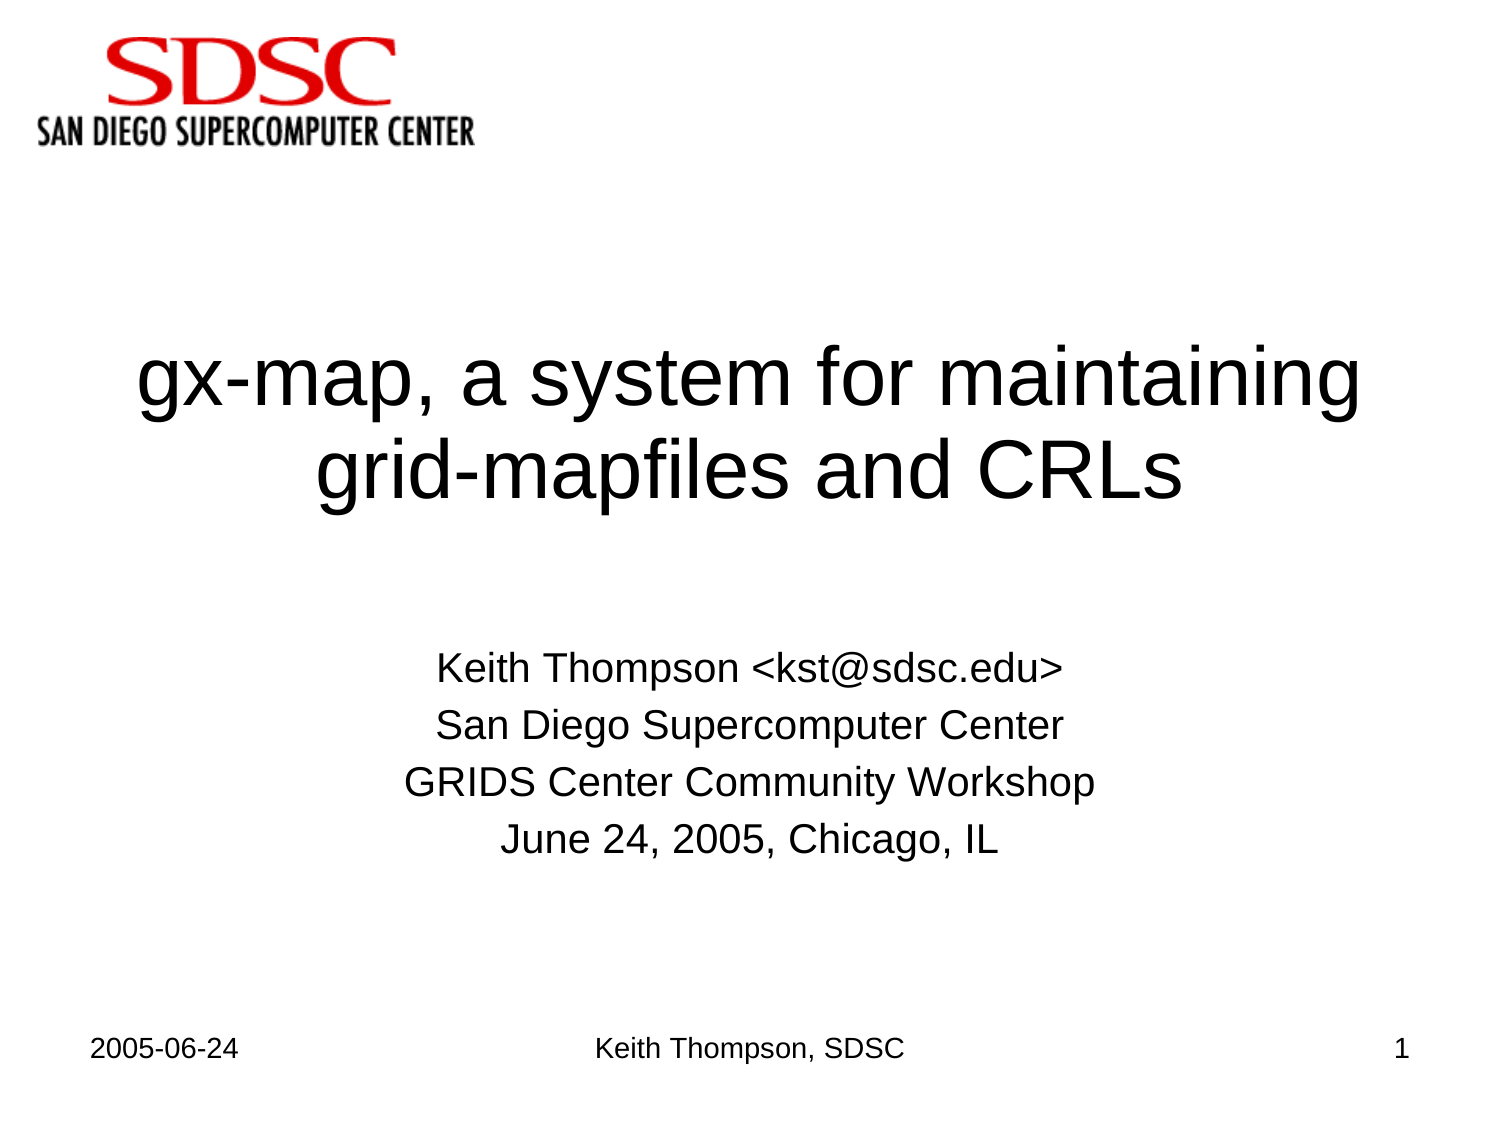

# gx-map, a system for maintaining grid-mapfiles and CRLs
Keith Thompson <kst@sdsc.edu>
San Diego Supercomputer Center
GRIDS Center Community Workshop
June 24, 2005, Chicago, IL
2005-06-24
Keith Thompson, SDSC
1